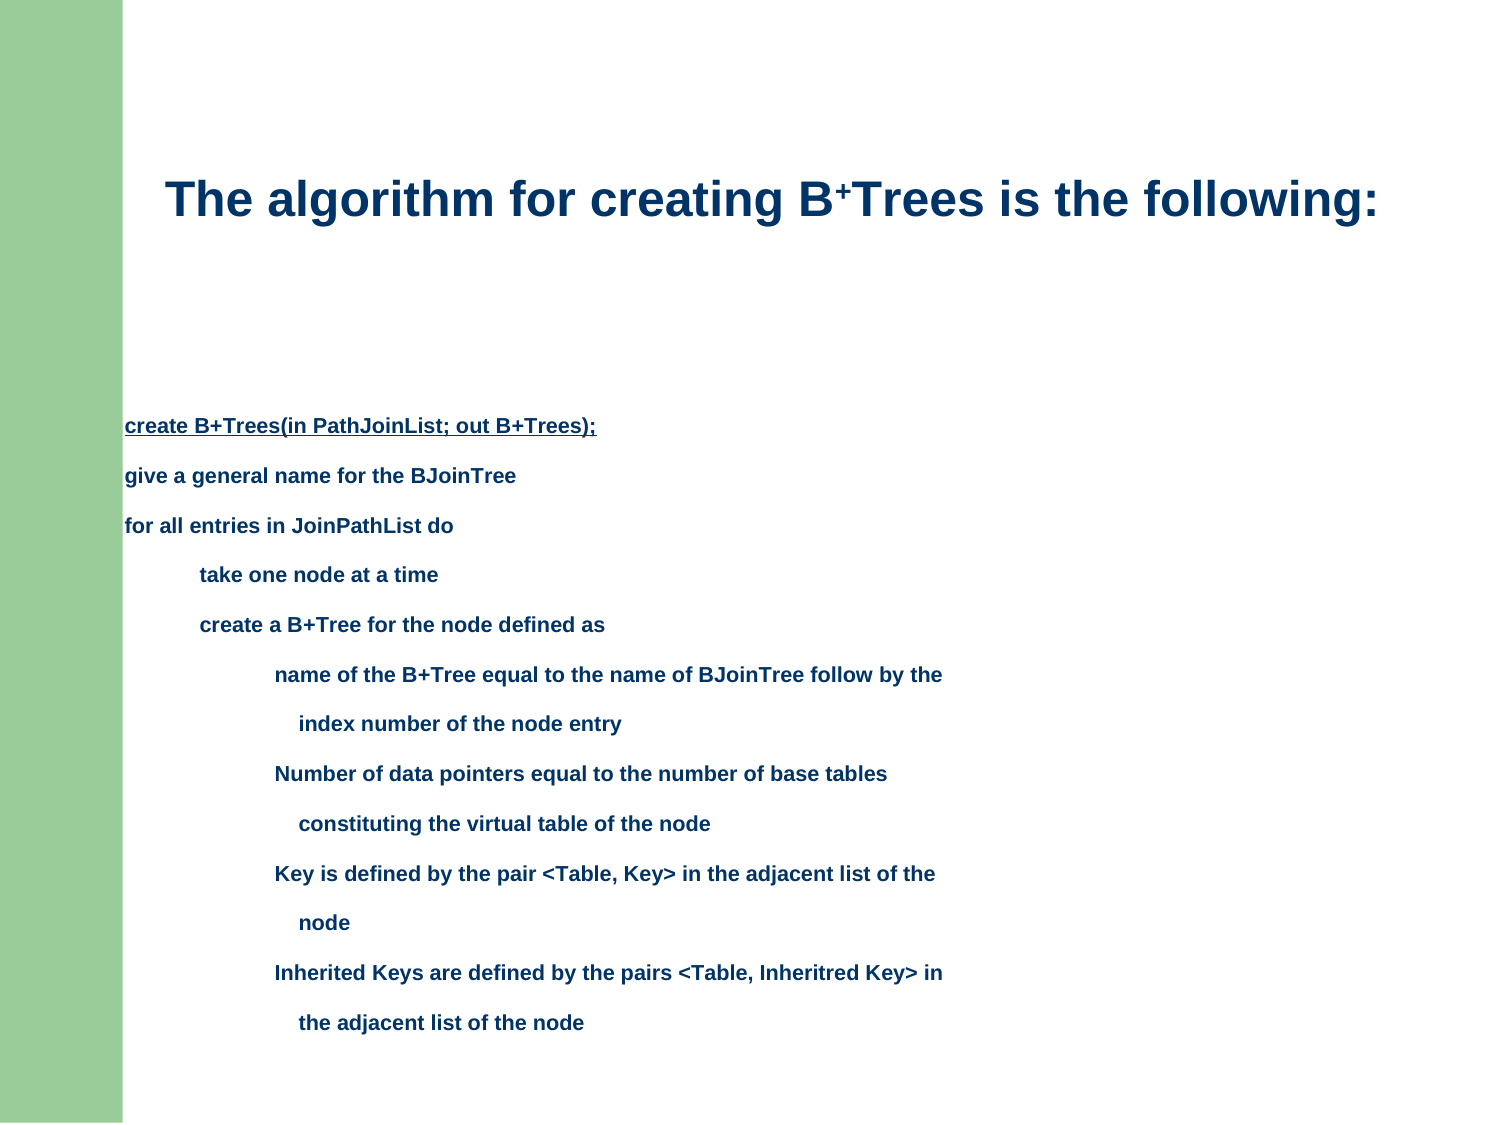

The algorithm for creating B+Trees is the following:
create B+Trees(in PathJoinList; out B+Trees);
give a general name for the BJoinTree
for all entries in JoinPathList do
take one node at a time
create a B+Tree for the node defined as
name of the B+Tree equal to the name of BJoinTree follow by the
 index number of the node entry
Number of data pointers equal to the number of base tables
 constituting the virtual table of the node
Key is defined by the pair <Table, Key> in the adjacent list of the
 node
Inherited Keys are defined by the pairs <Table, Inheritred Key> in
 the adjacent list of the node